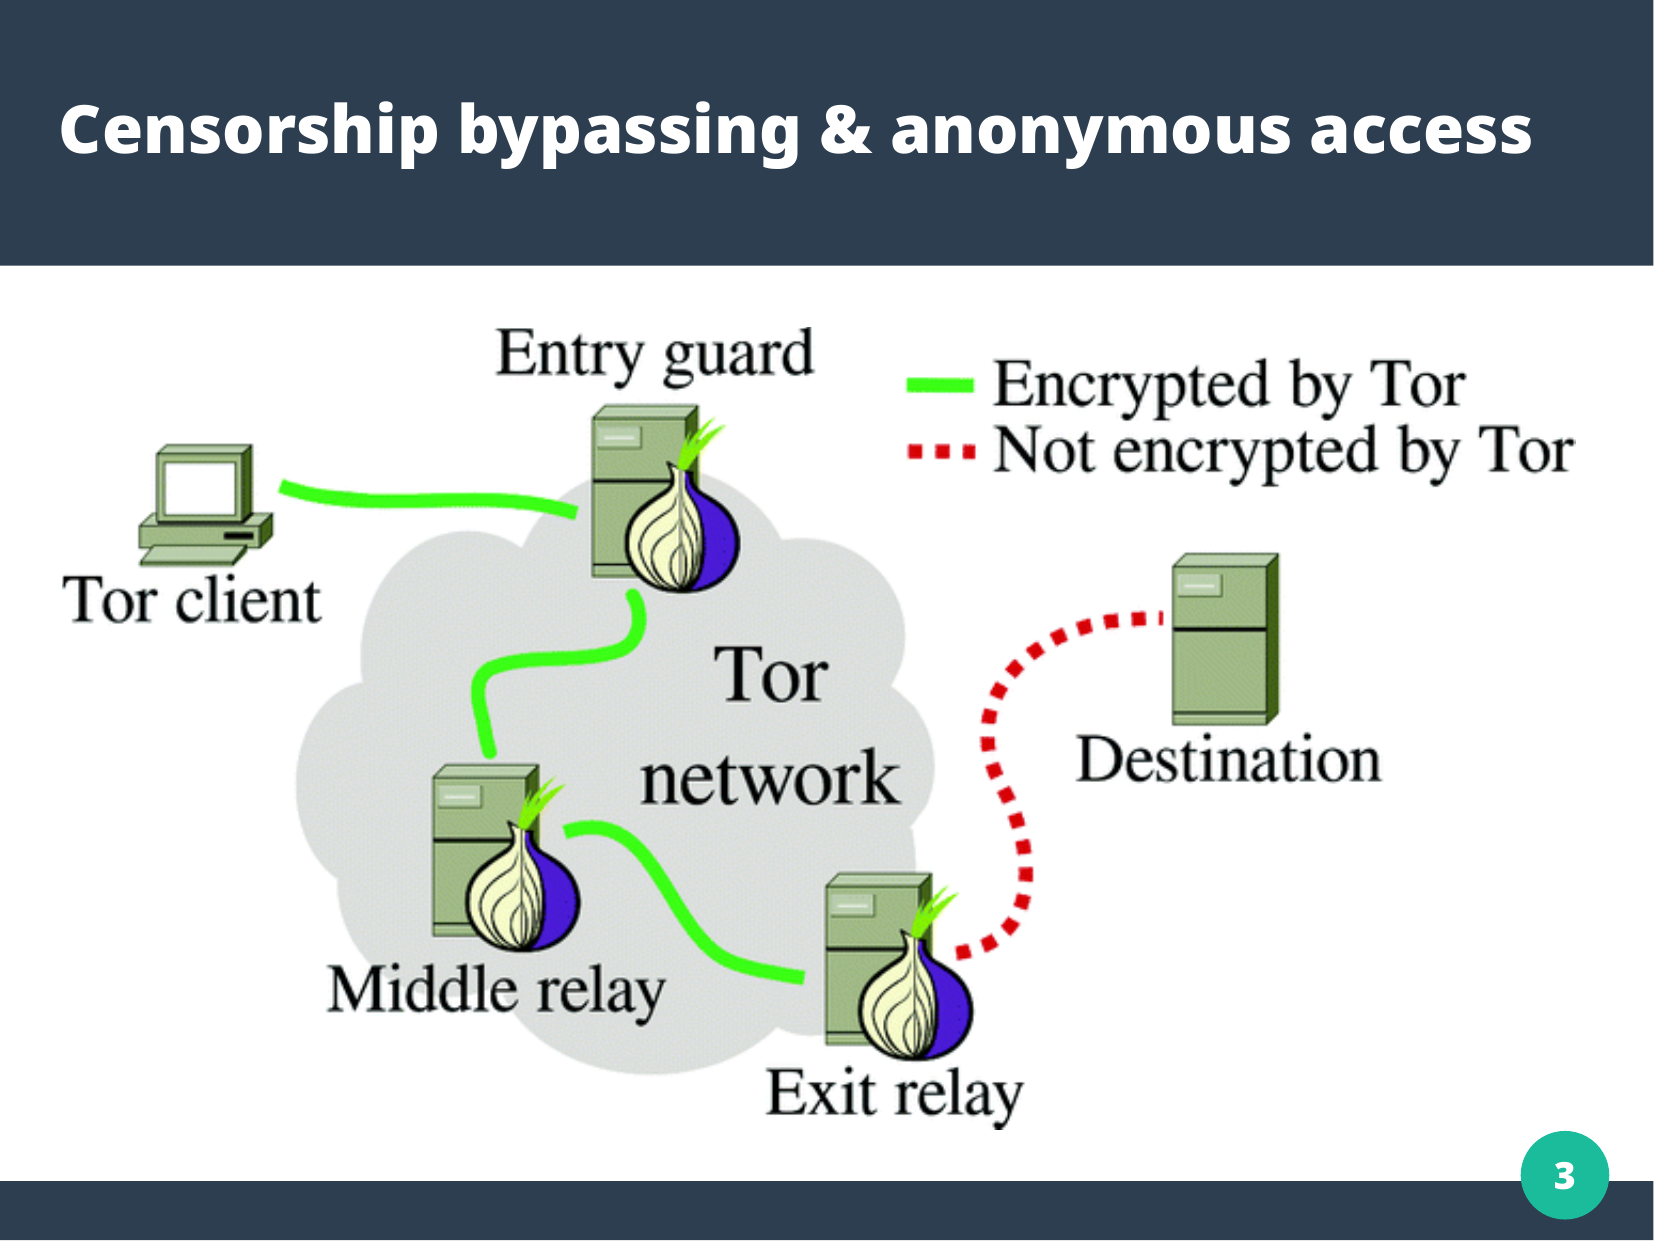

# Censorship bypassing & anonymous access
3